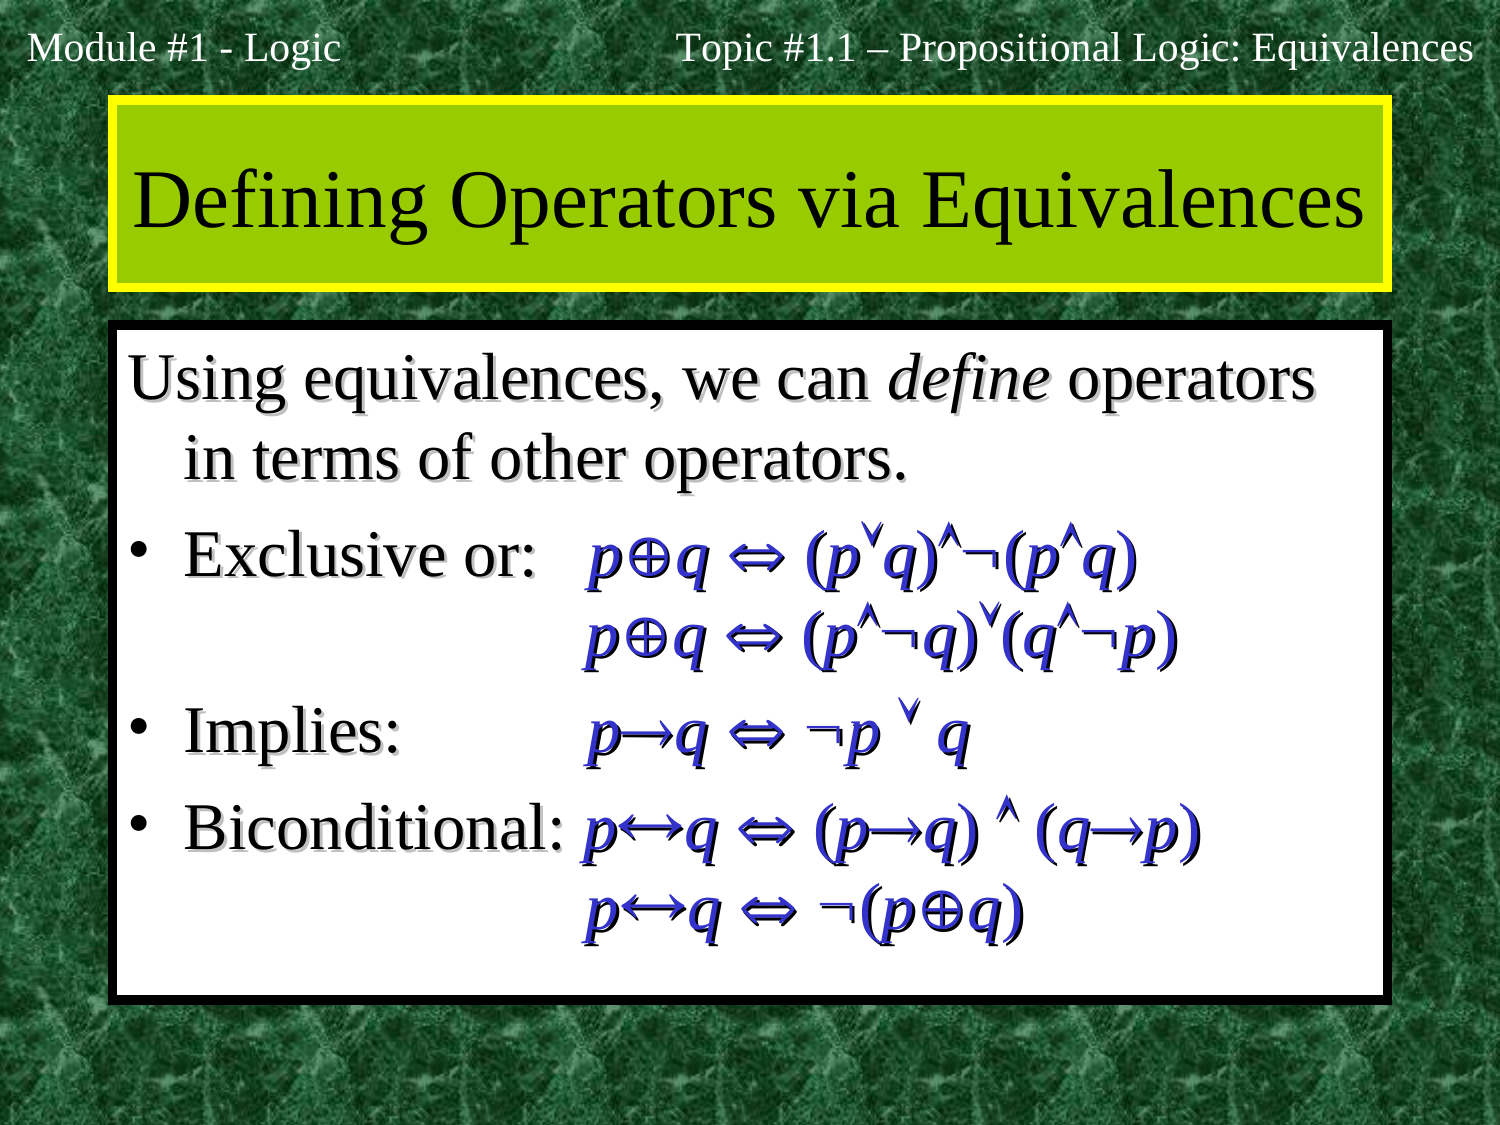

Topic #1.1 – Propositional Logic: Equivalences
# Defining Operators via Equivalences
Using equivalences, we can define operators in terms of other operators.
Exclusive or: pq  (pq)(pq)
 pq  (pq)(qp)
Implies: pq  p  q
Biconditional: pq  (pq)  (qp)
 pq  (pq)